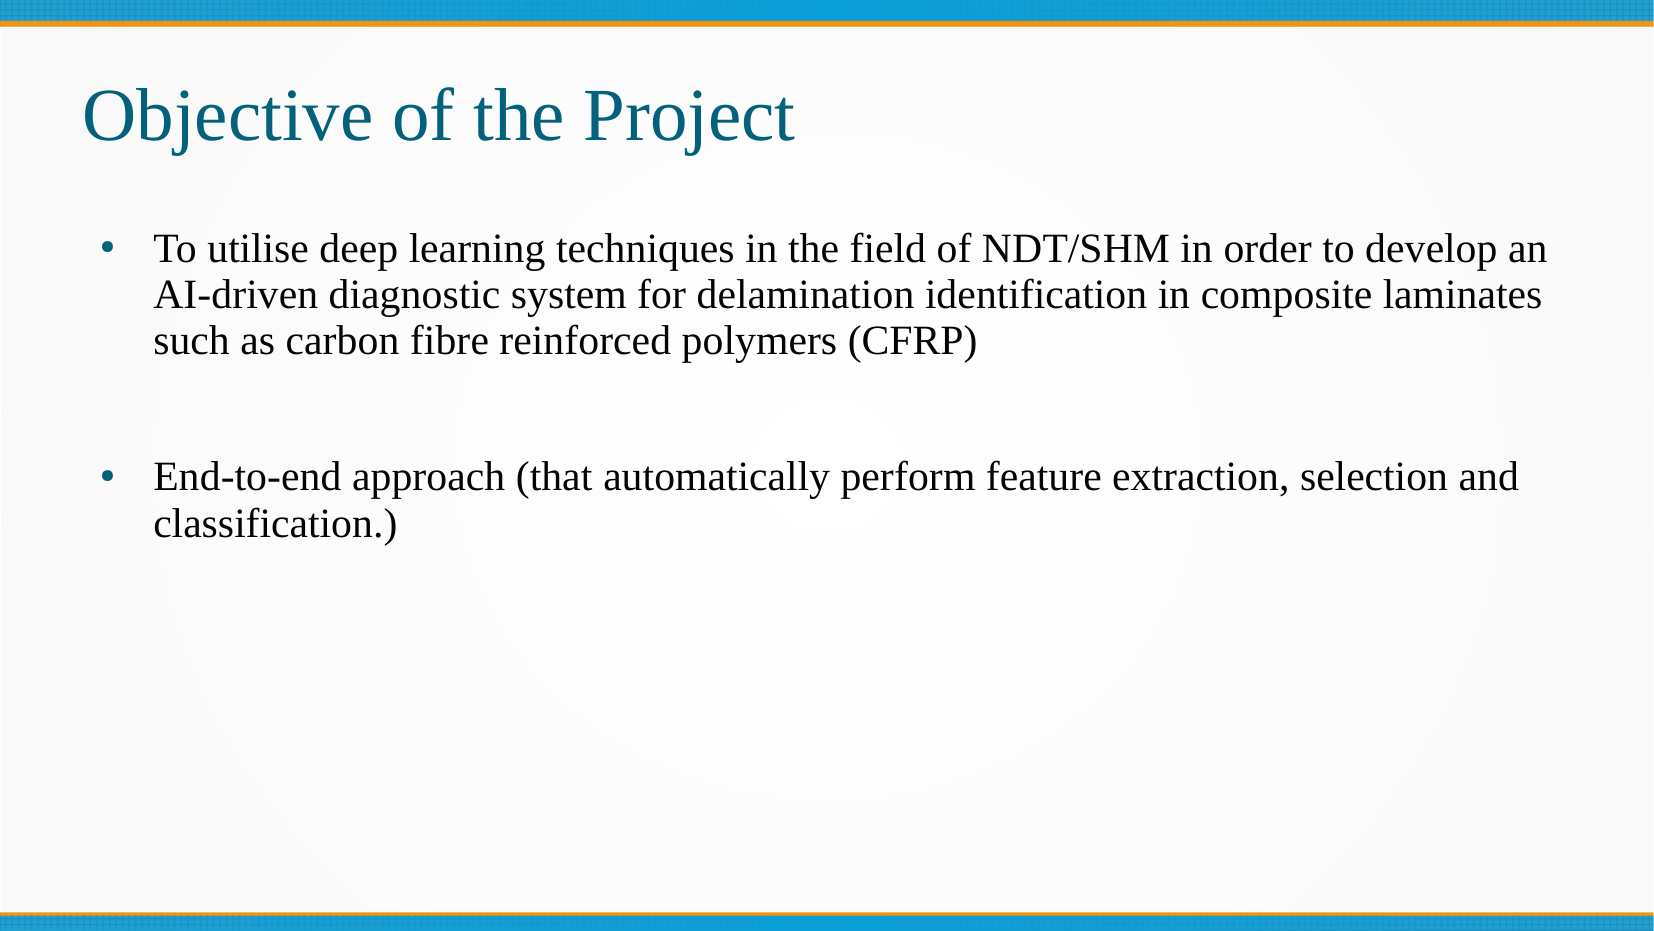

Objective of the Project
# To utilise deep learning techniques in the field of NDT/SHM in order to develop an AI-driven diagnostic system for delamination identification in composite laminates such as carbon fibre reinforced polymers (CFRP)
End-to-end approach (that automatically perform feature extraction, selection and classification.)